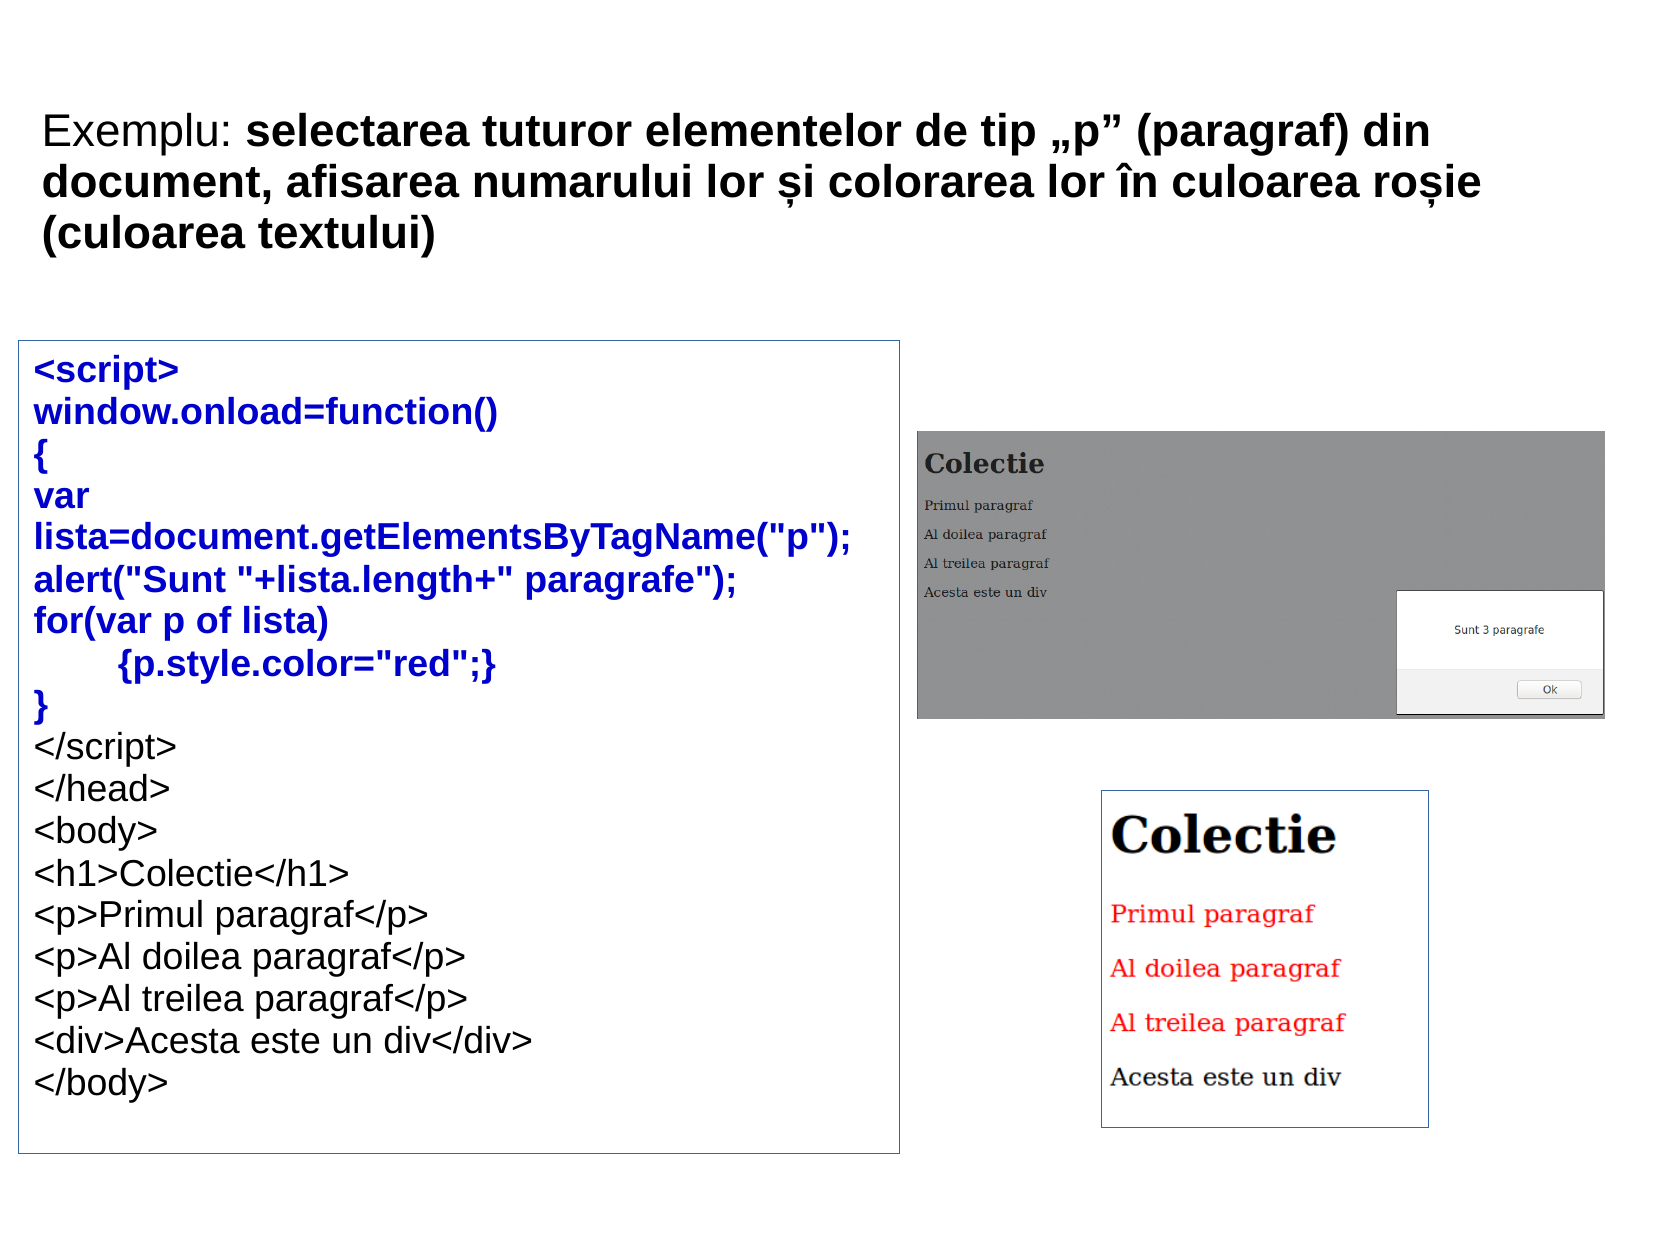

Exemplu: selectarea tuturor elementelor de tip „p” (paragraf) din
document, afisarea numarului lor și colorarea lor în culoarea roșie
(culoarea textului)
<script>
window.onload=function()
{
var lista=document.getElementsByTagName("p");
alert("Sunt "+lista.length+" paragrafe");
for(var p of lista)
 	 {p.style.color="red";}
}
</script>
</head>
<body>
<h1>Colectie</h1>
<p>Primul paragraf</p>
<p>Al doilea paragraf</p>
<p>Al treilea paragraf</p>
<div>Acesta este un div</div>
</body>